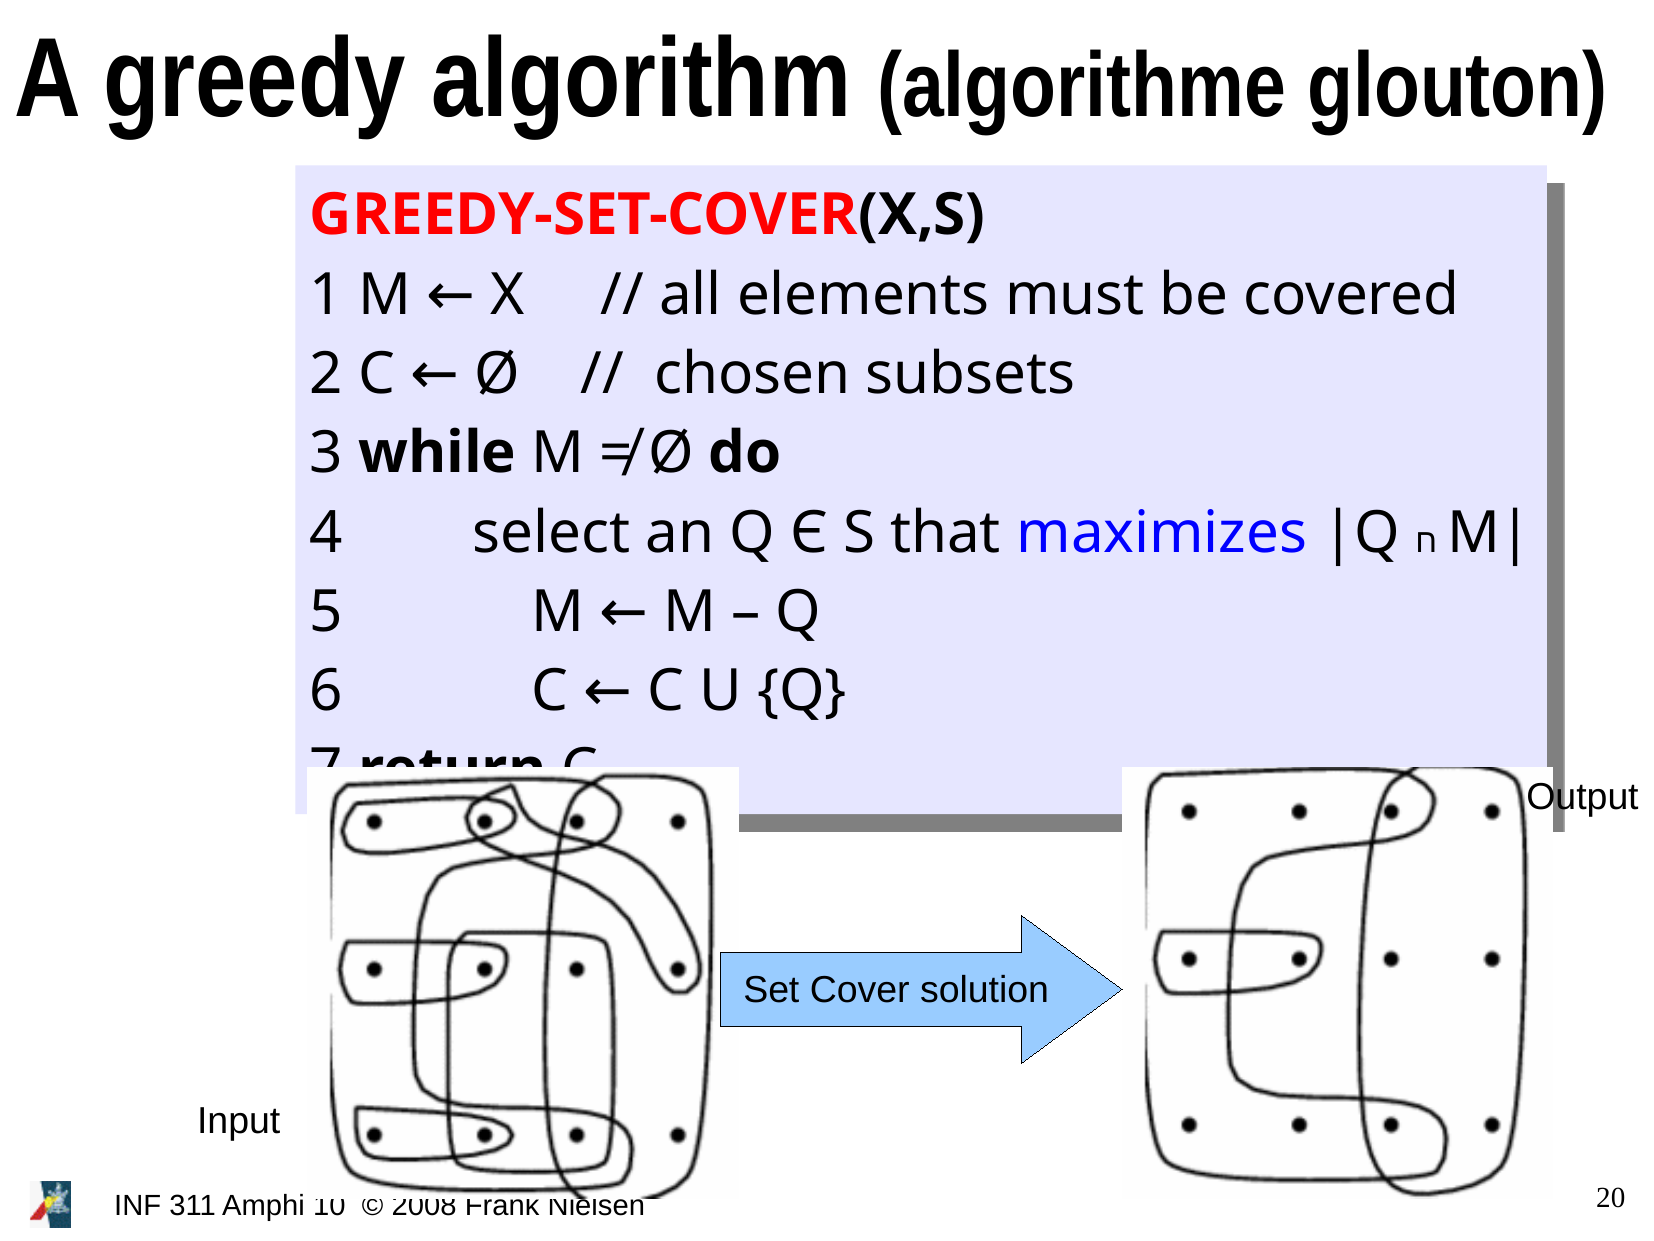

A greedy algorithm (algorithme glouton)
GREEDY-SET-COVER(X,S)
1 M ← X // all elements must be covered
2 C ← Ø // chosen subsets
3 while M ≠ Ø do
4		 select an Q Є S that maximizes |Q ח M|
5			M ← M – Q
6			C ← C U {Q}
7 return C
Output
Set Cover solution
Input